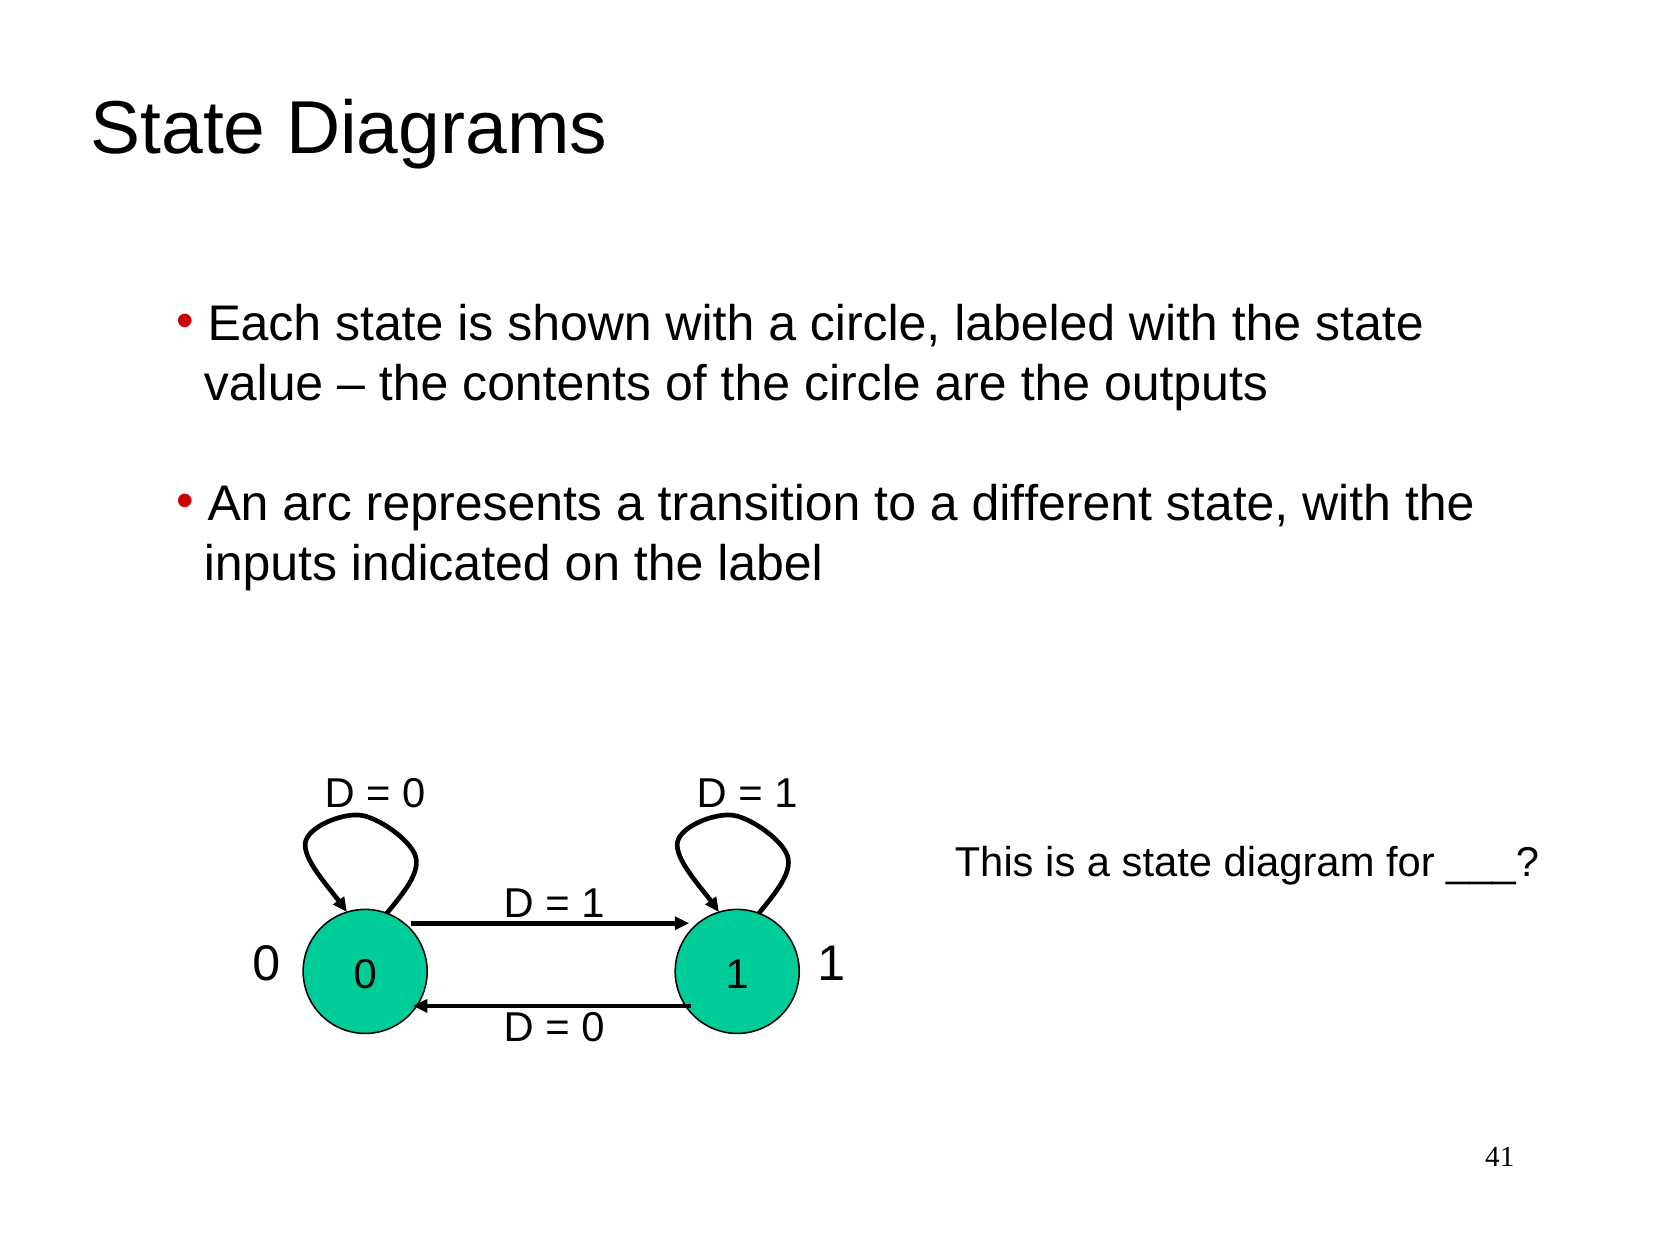

State Diagrams
 Each state is shown with a circle, labeled with the state
 value – the contents of the circle are the outputs
 An arc represents a transition to a different state, with the
 inputs indicated on the label
D = 0
D = 1
This is a state diagram for ___?
D = 1
0
1
1
0
D = 0